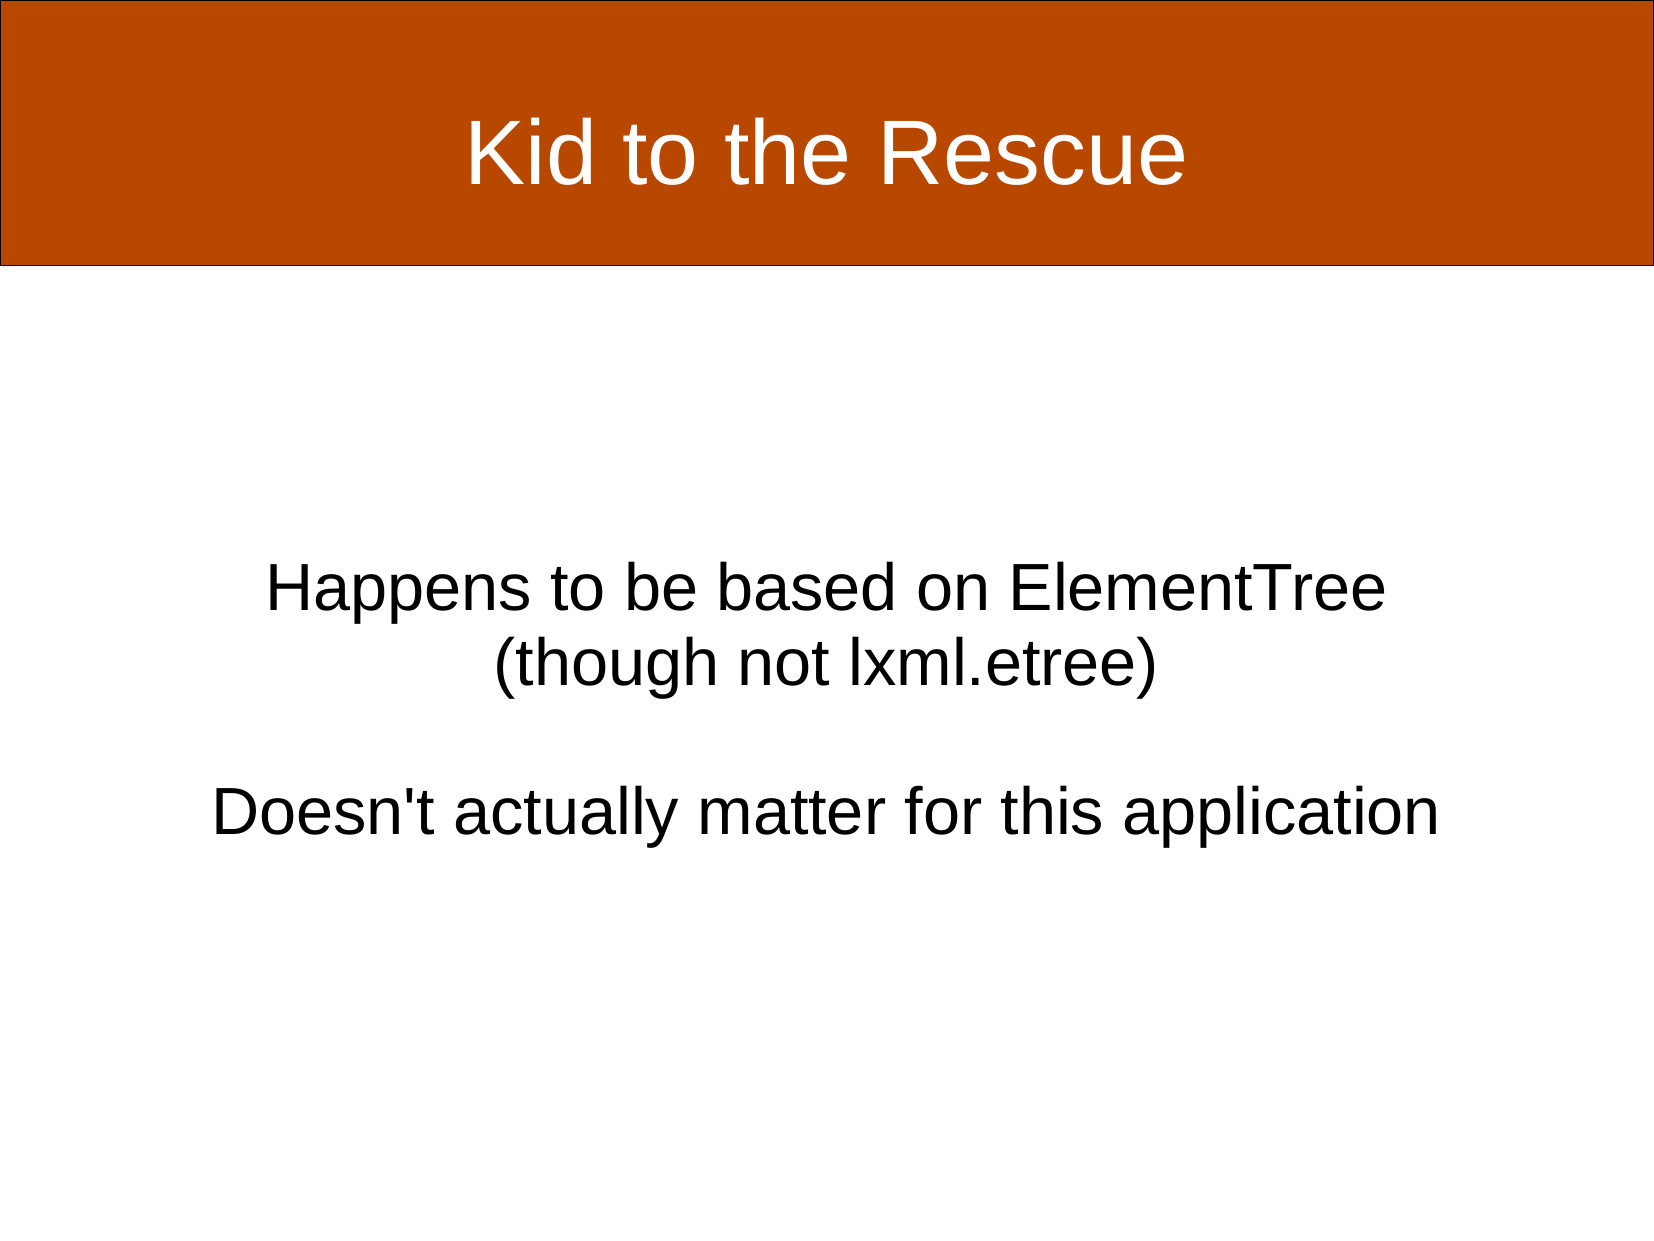

# Kid to the Rescue
Happens to be based on ElementTree
(though not lxml.etree)
Doesn't actually matter for this application